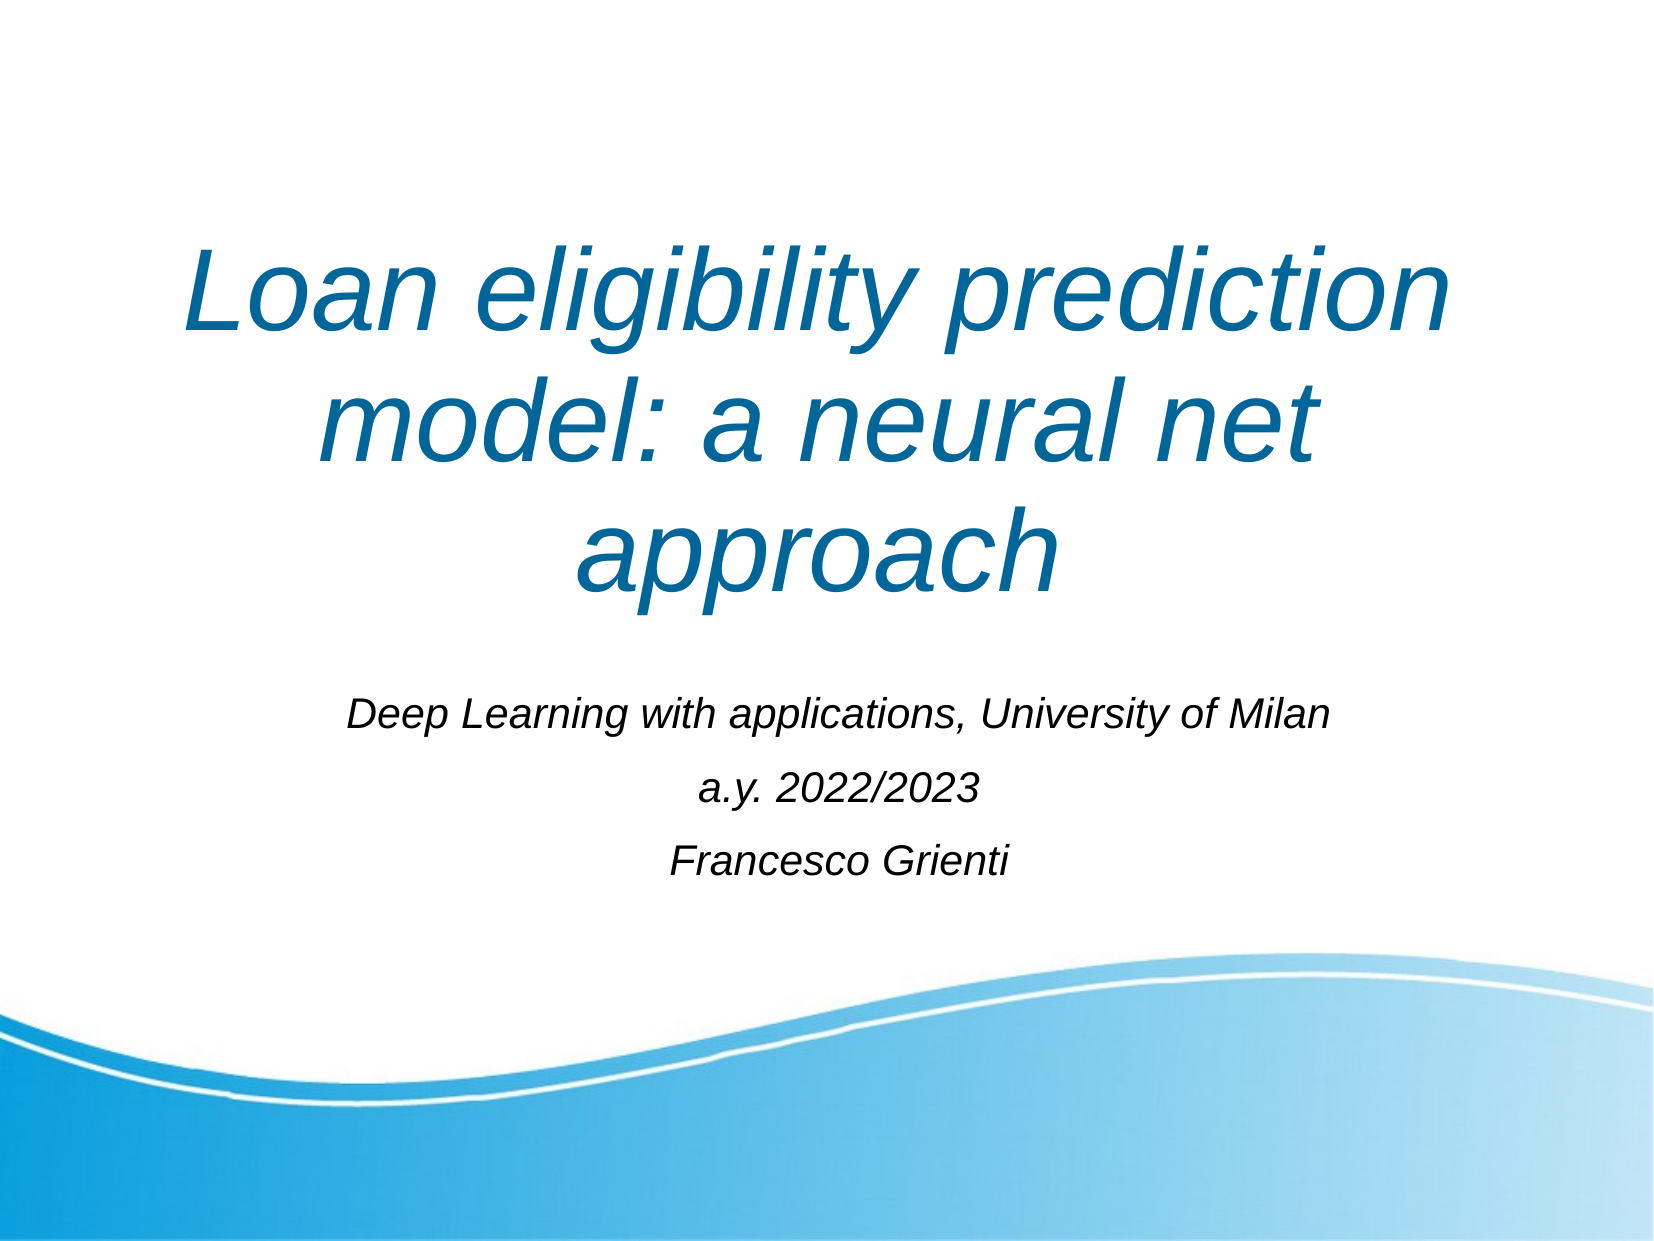

# Loan eligibility prediction model: a neural net approach
Deep Learning with applications, University of Milan
a.y. 2022/2023
Francesco Grienti